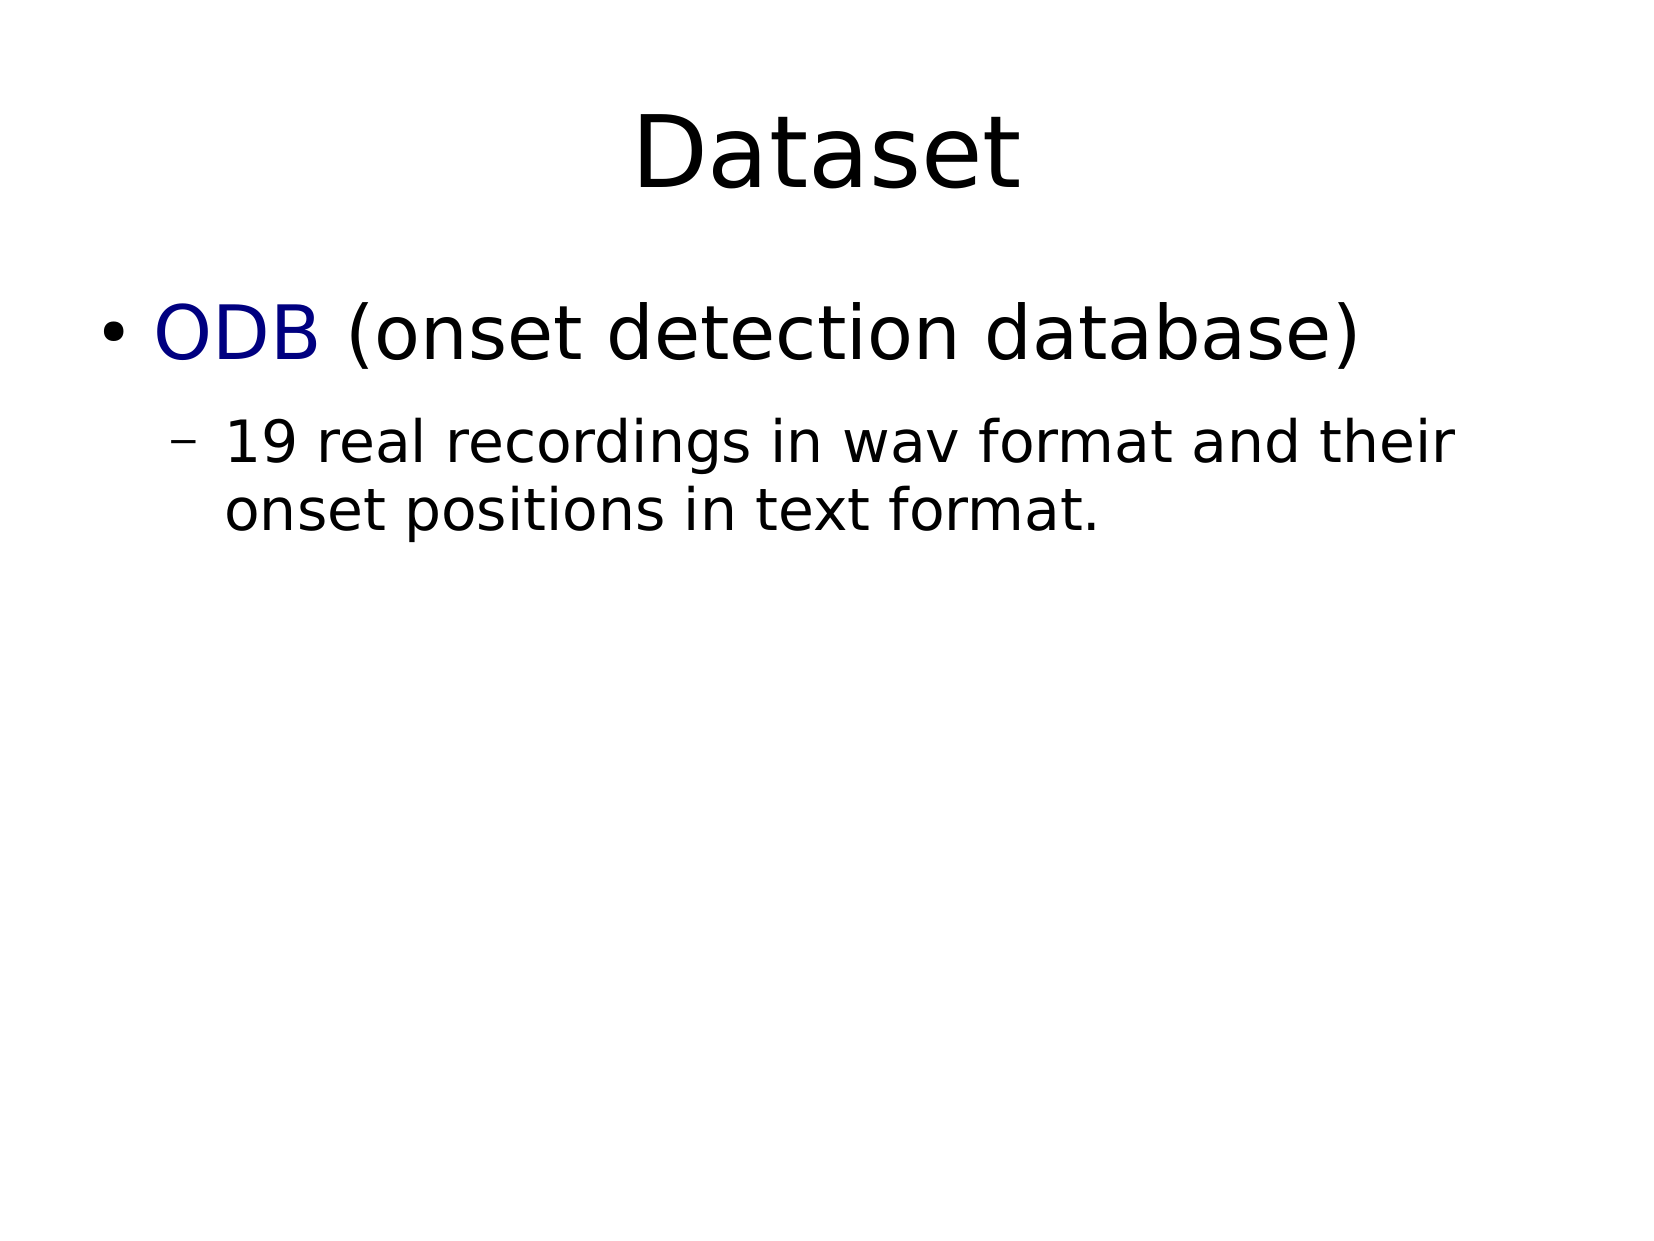

# Dataset
ODB (onset detection database)
19 real recordings in wav format and their onset positions in text format.